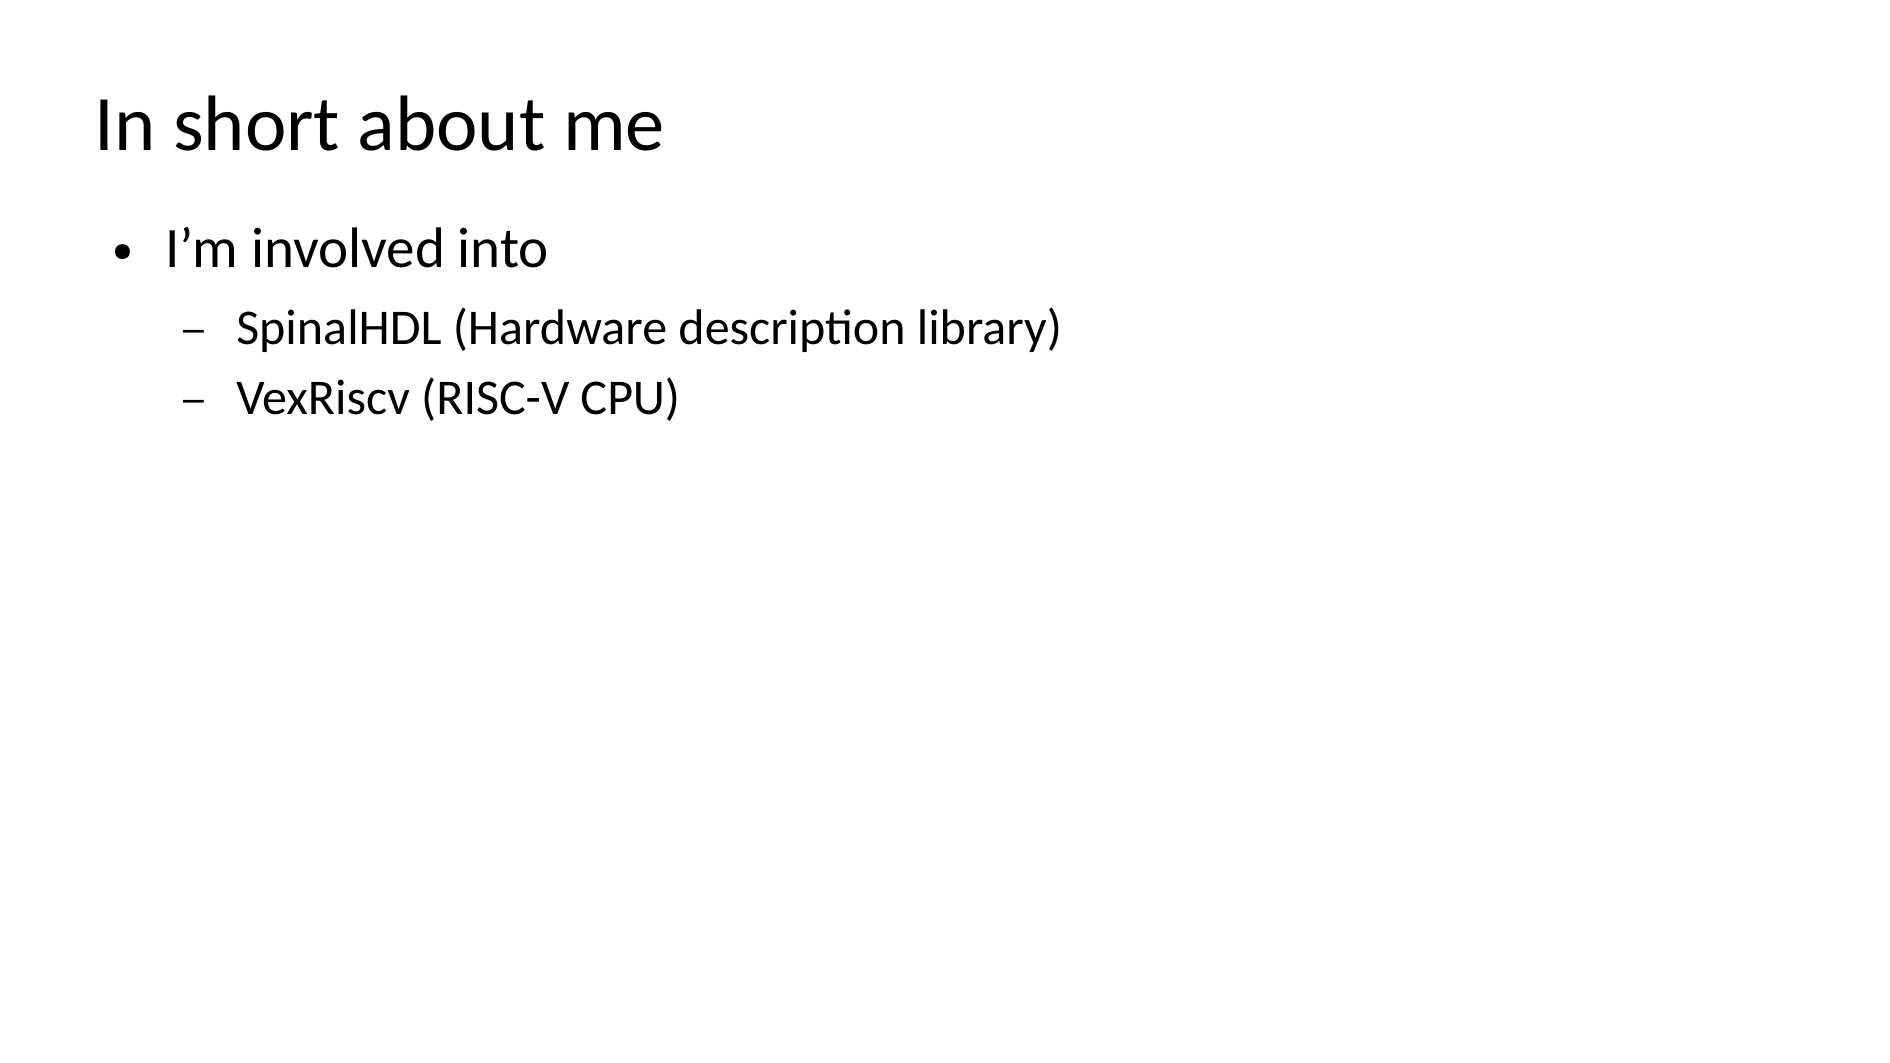

# In short about me
I’m involved into
SpinalHDL (Hardware description library)
VexRiscv (RISC-V CPU)